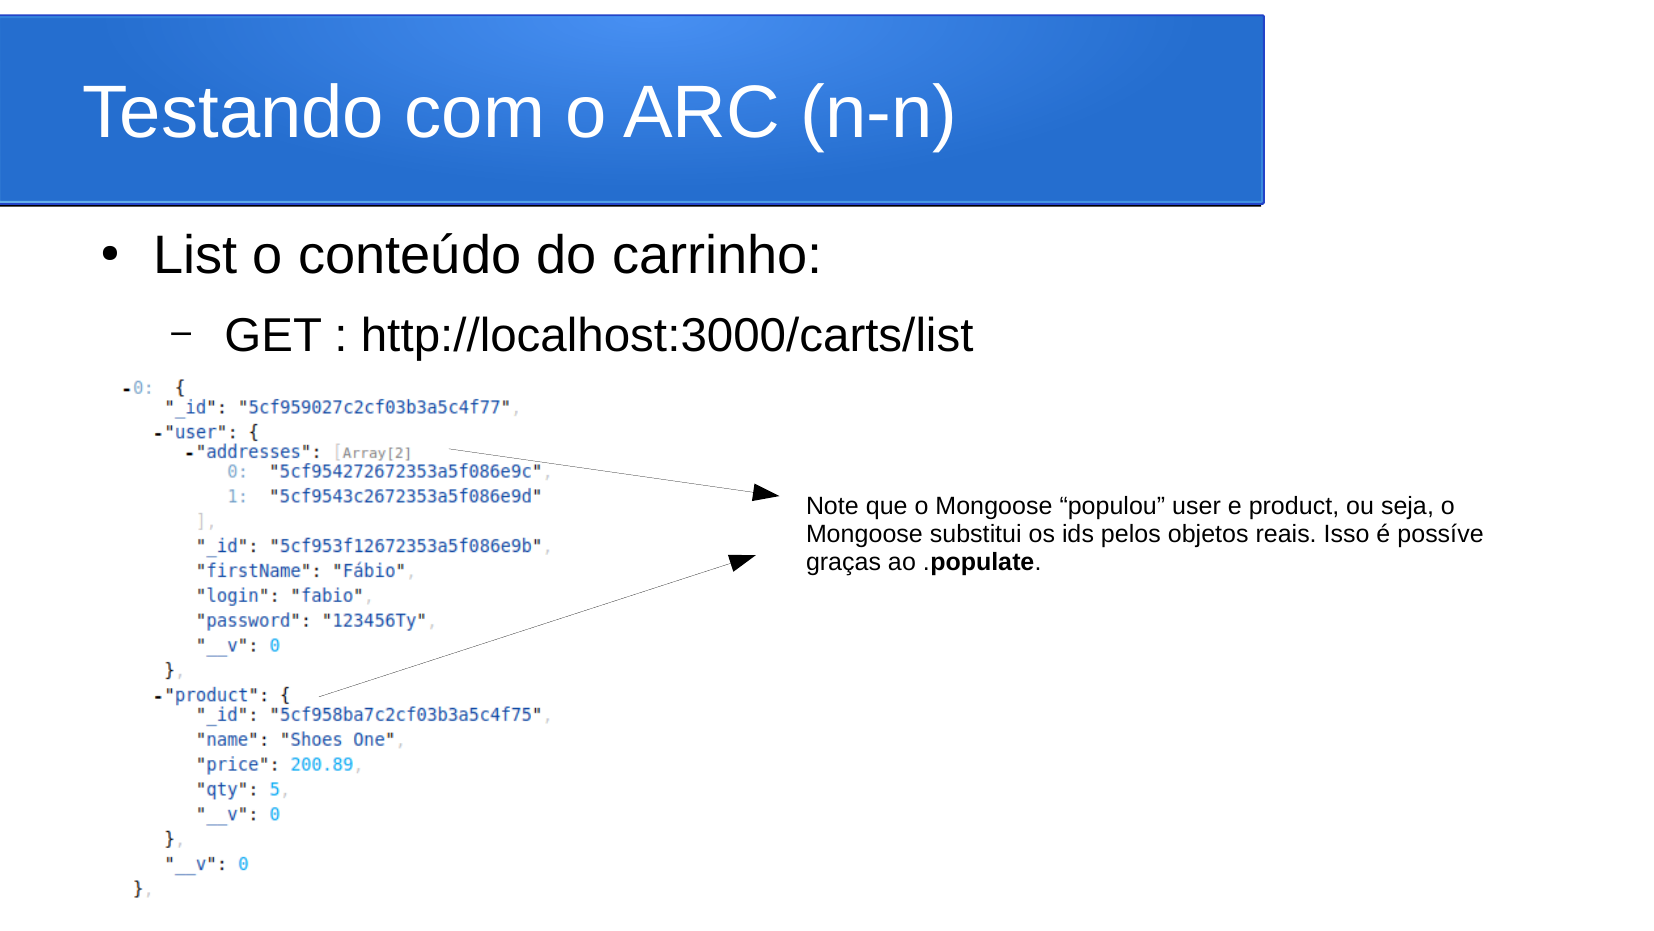

# Testando com o ARC (n-n)
List o conteúdo do carrinho:
GET : http://localhost:3000/carts/list
Note que o Mongoose “populou” user e product, ou seja, o
Mongoose substitui os ids pelos objetos reais. Isso é possíve
graças ao .populate.